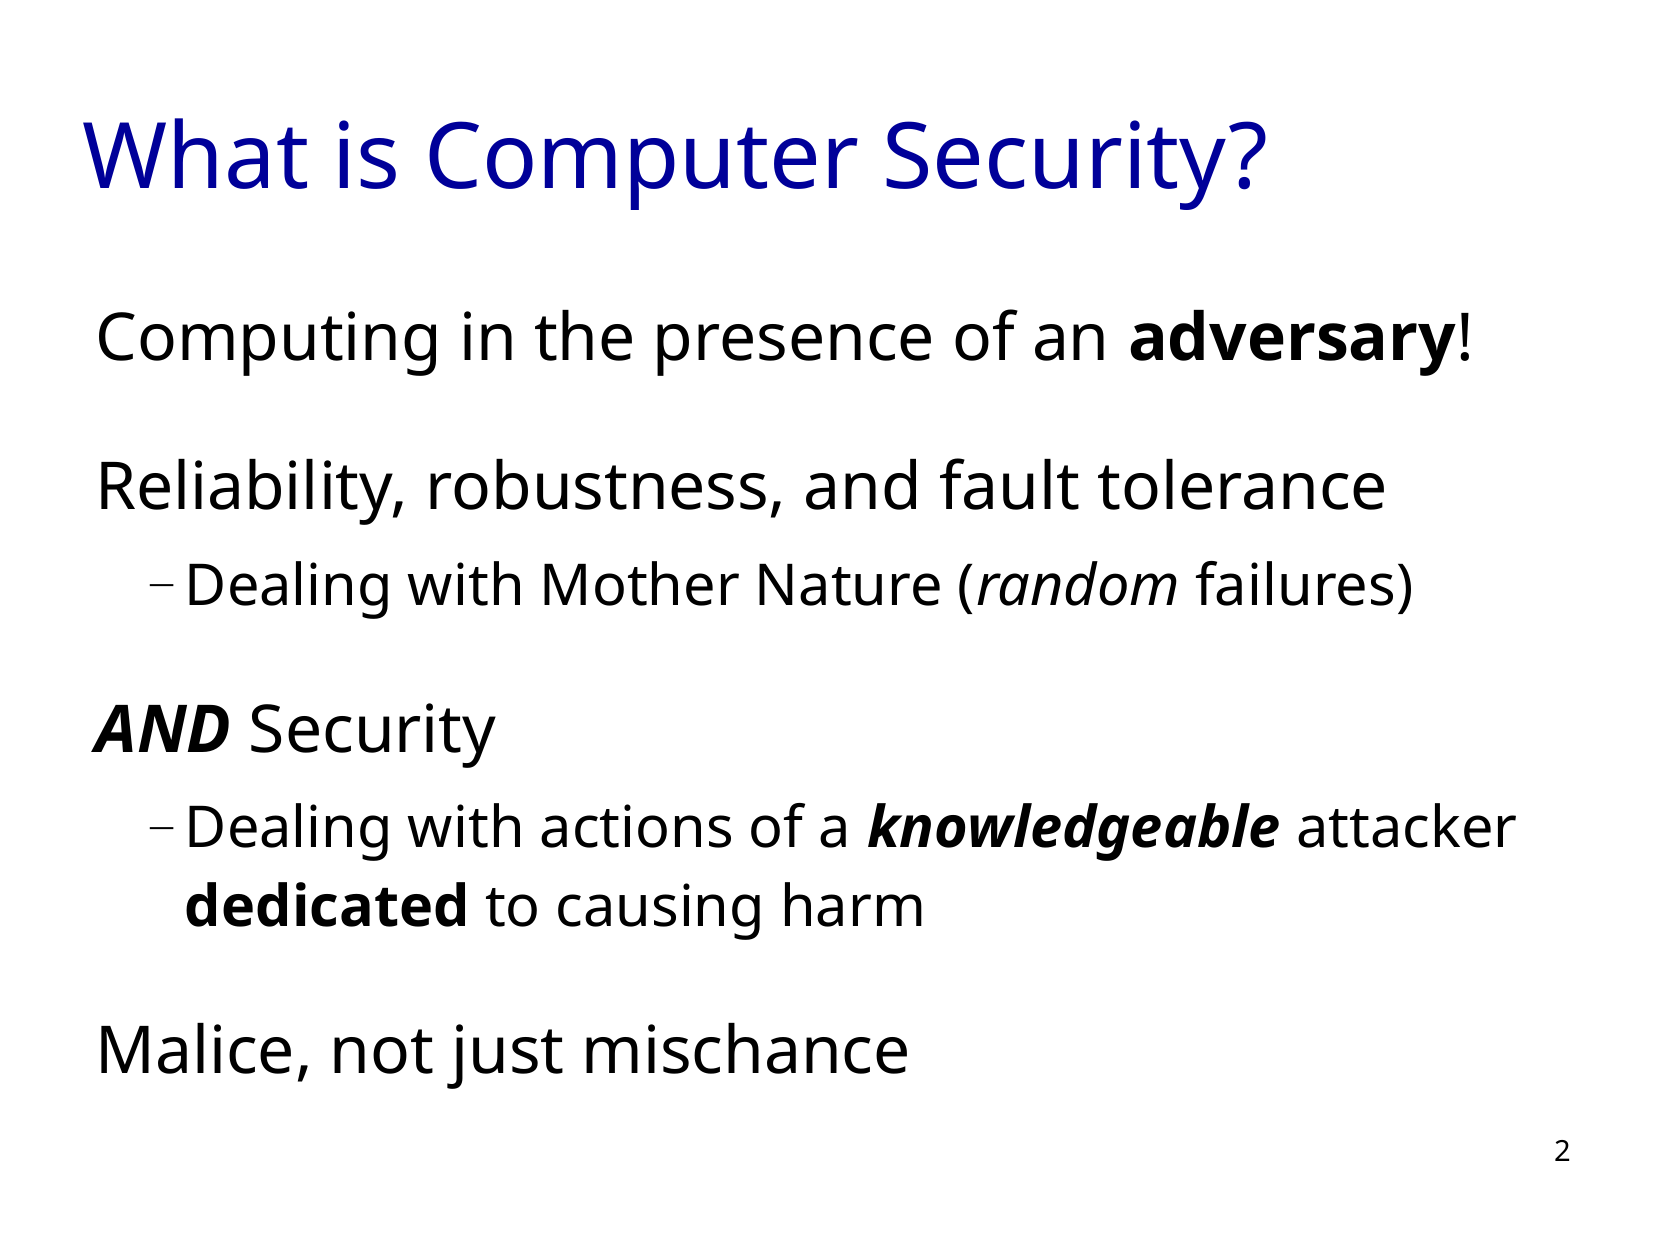

# What is Computer Security?
Computing in the presence of an adversary!
Reliability, robustness, and fault tolerance
Dealing with Mother Nature (random failures)
AND Security
Dealing with actions of a knowledgeable attacker dedicated to causing harm
Malice, not just mischance
2